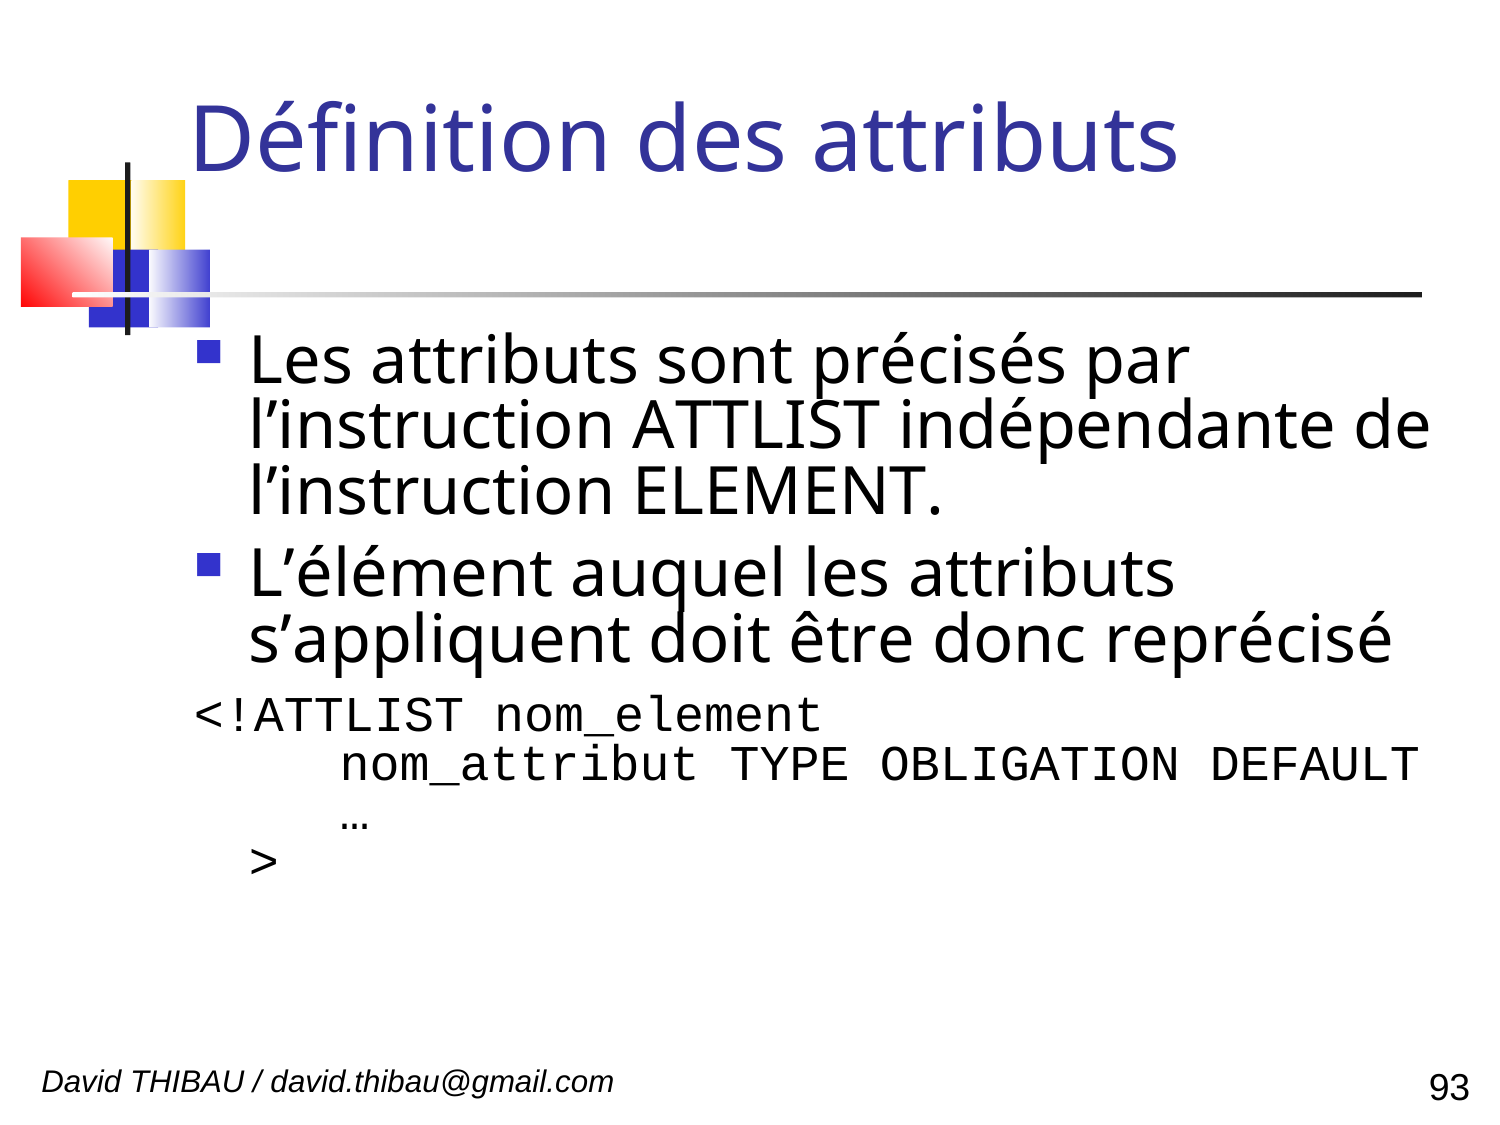

# Définition des attributs
Les attributs sont précisés par l’instruction ATTLIST indépendante de l’instruction ELEMENT.
L’élément auquel les attributs s’appliquent doit être donc reprécisé
<!ATTLIST nom_element
		nom_attribut TYPE OBLIGATION DEFAULT
		…
>